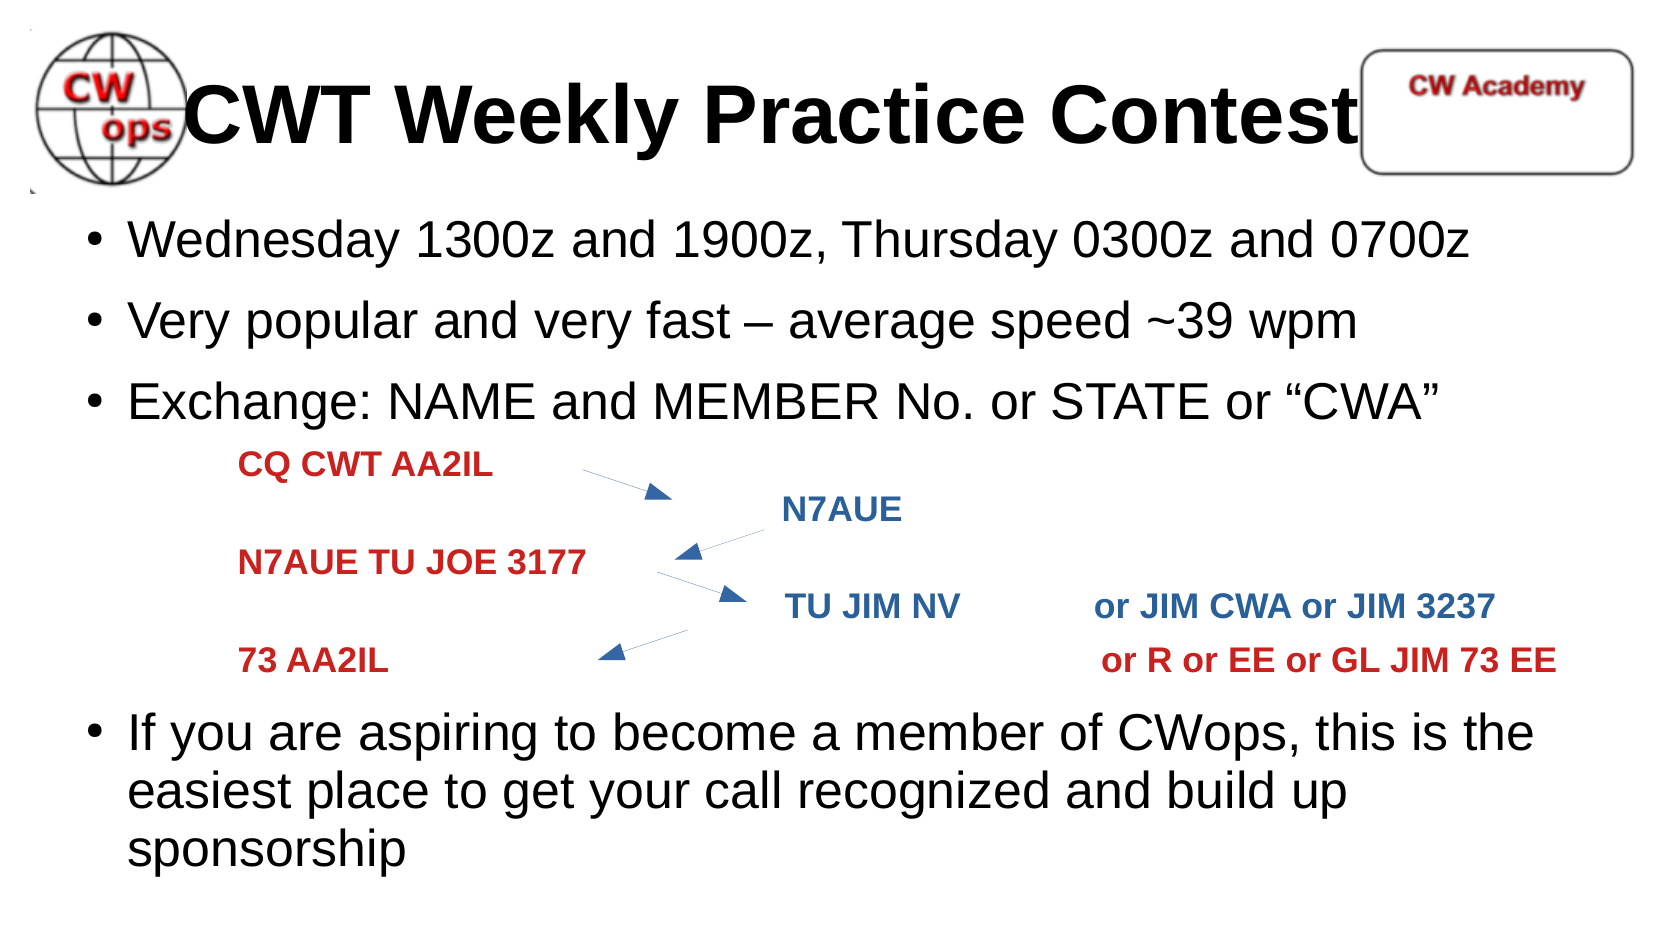

# CWT Weekly Practice Contest
Wednesday 1300z and 1900z, Thursday 0300z and 0700z
Very popular and very fast – average speed ~39 wpm
Exchange: NAME and MEMBER No. or STATE or “CWA”
CQ CWT AA2IL
 	 N7AUE
N7AUE TU JOE 3177
 TU JIM NV				 					 or JIM CWA or JIM 3237
73 AA2IL													 or R or EE or GL JIM 73 EE
If you are aspiring to become a member of CWops, this is the easiest place to get your call recognized and build up sponsorship